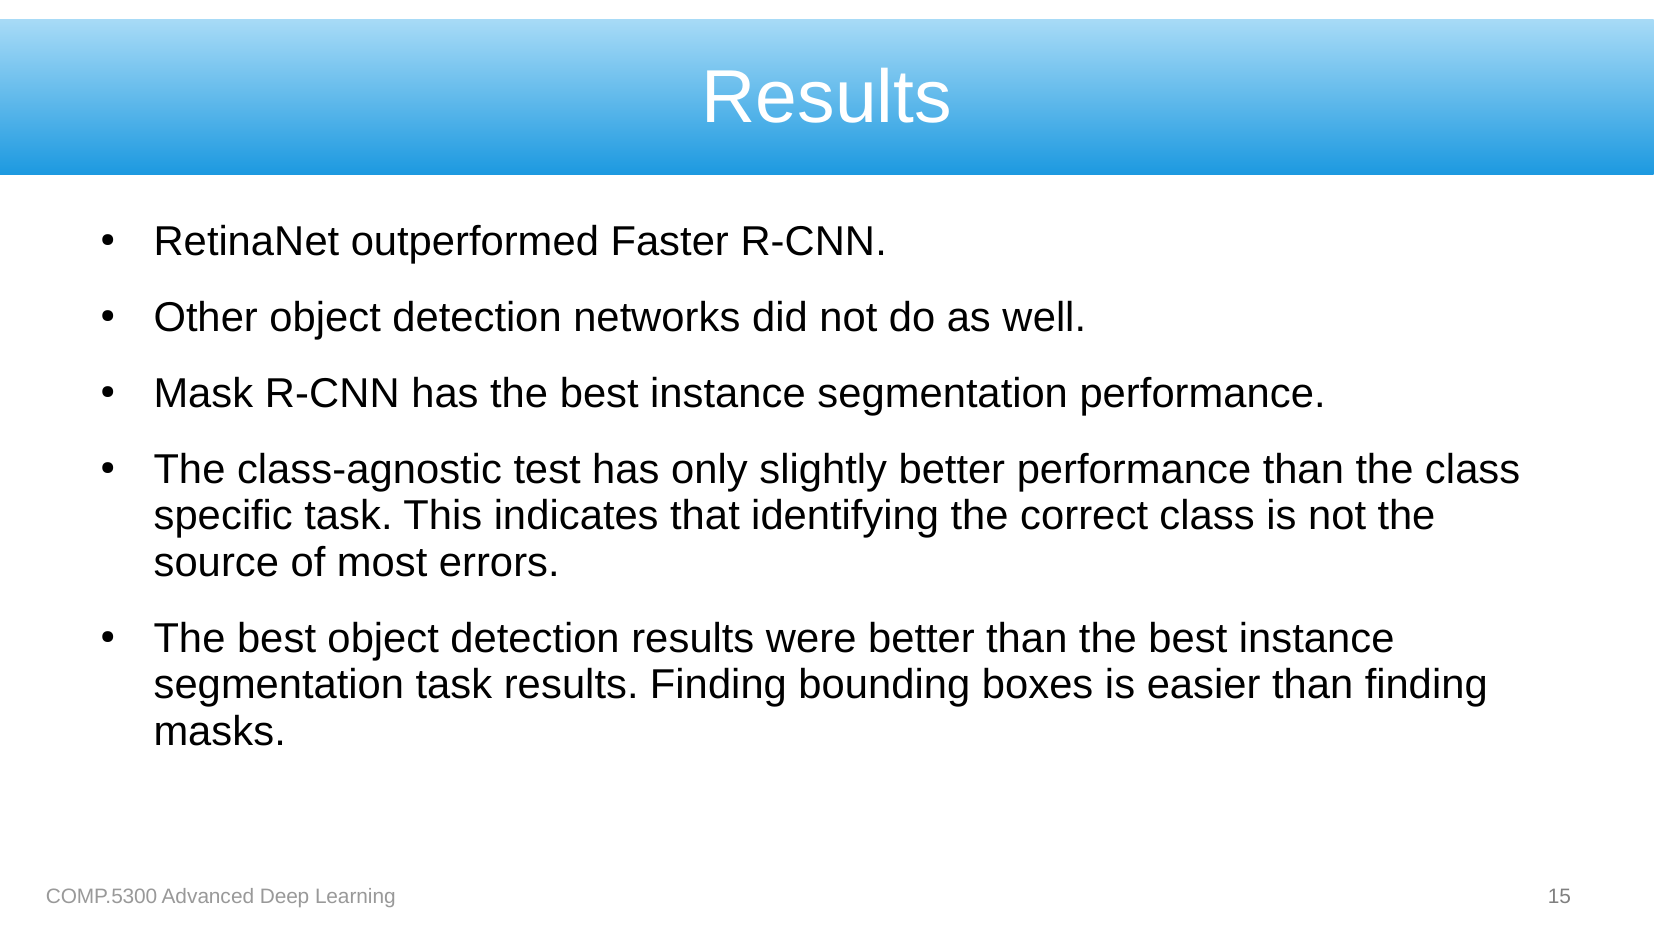

# Results
RetinaNet outperformed Faster R-CNN.
Other object detection networks did not do as well.
Mask R-CNN has the best instance segmentation performance.
The class-agnostic test has only slightly better performance than the class specific task. This indicates that identifying the correct class is not the source of most errors.
The best object detection results were better than the best instance segmentation task results. Finding bounding boxes is easier than finding masks.
15